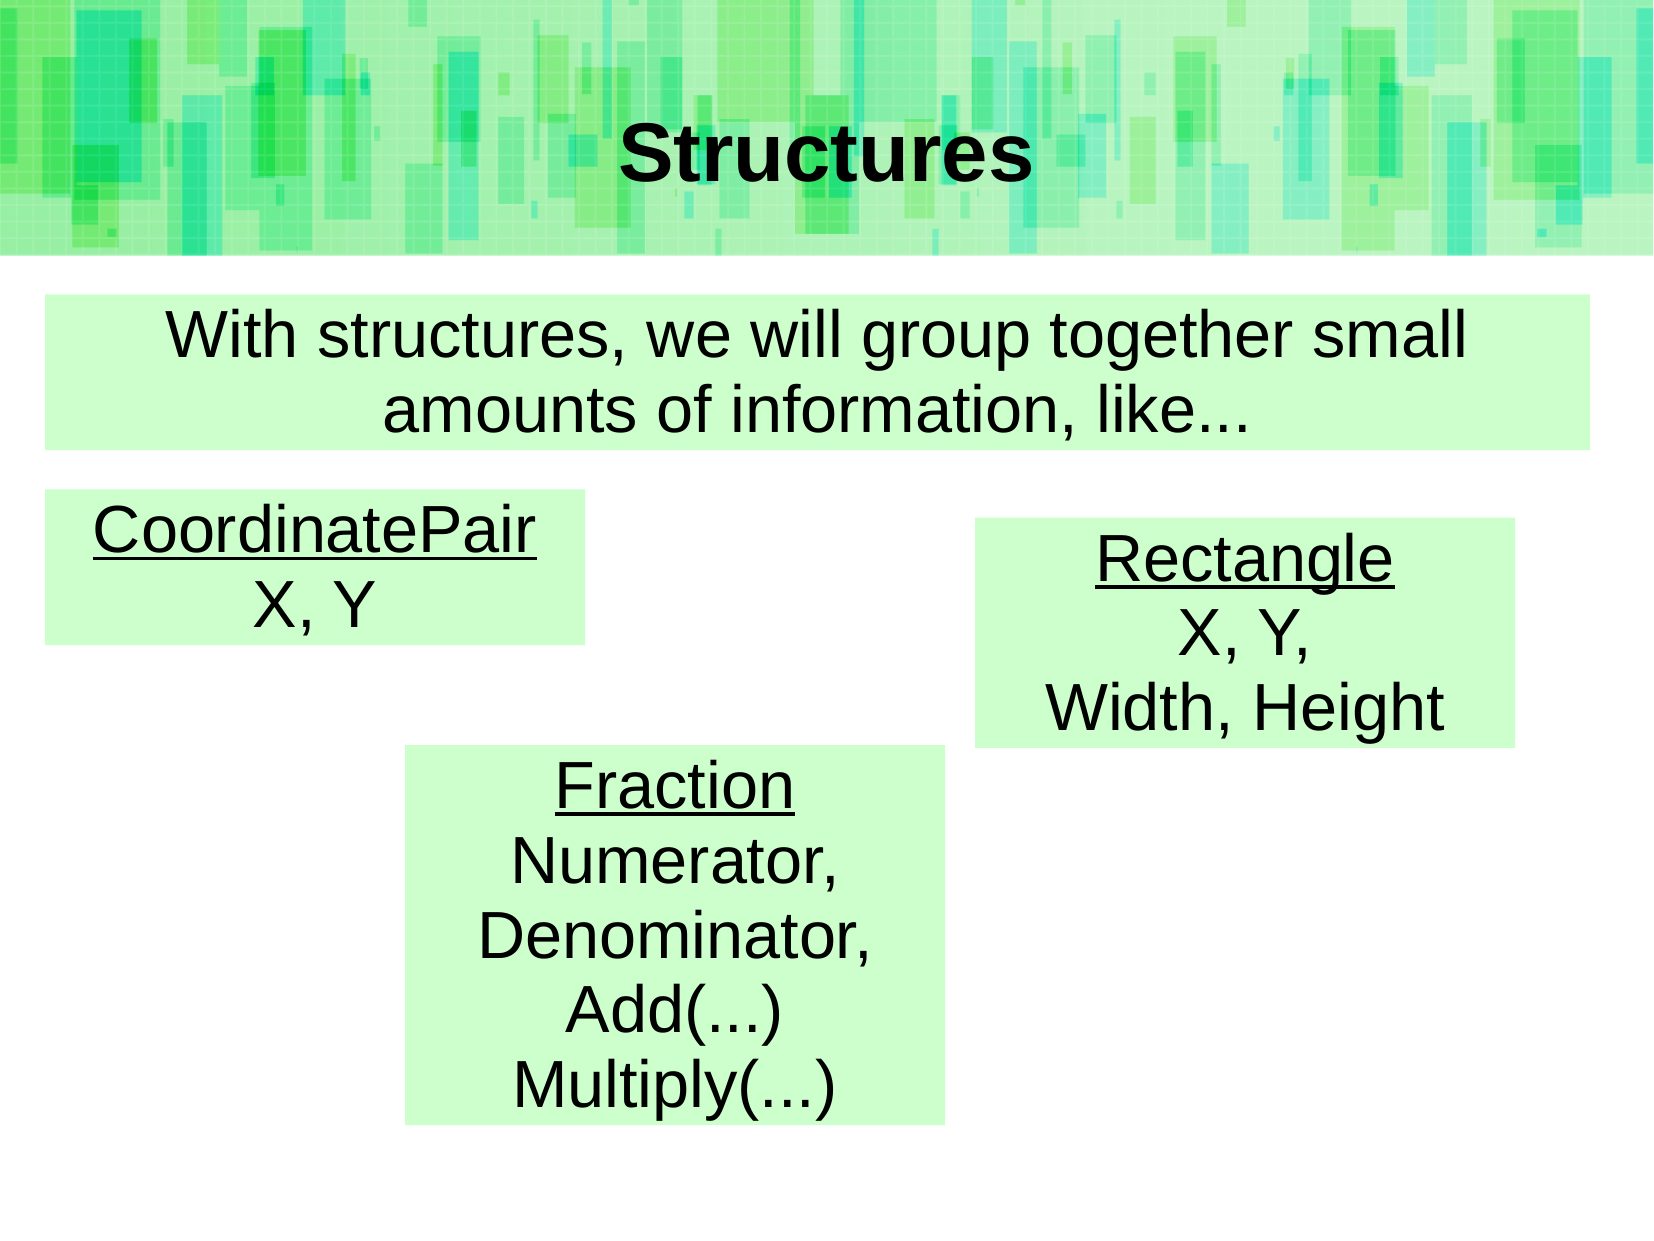

# Structures
With structures, we will group together small amounts of information, like...
CoordinatePair
X, Y
Rectangle
X, Y,
Width, Height
Fraction
Numerator,
Denominator,
Add(...)
Multiply(...)
“while not done”